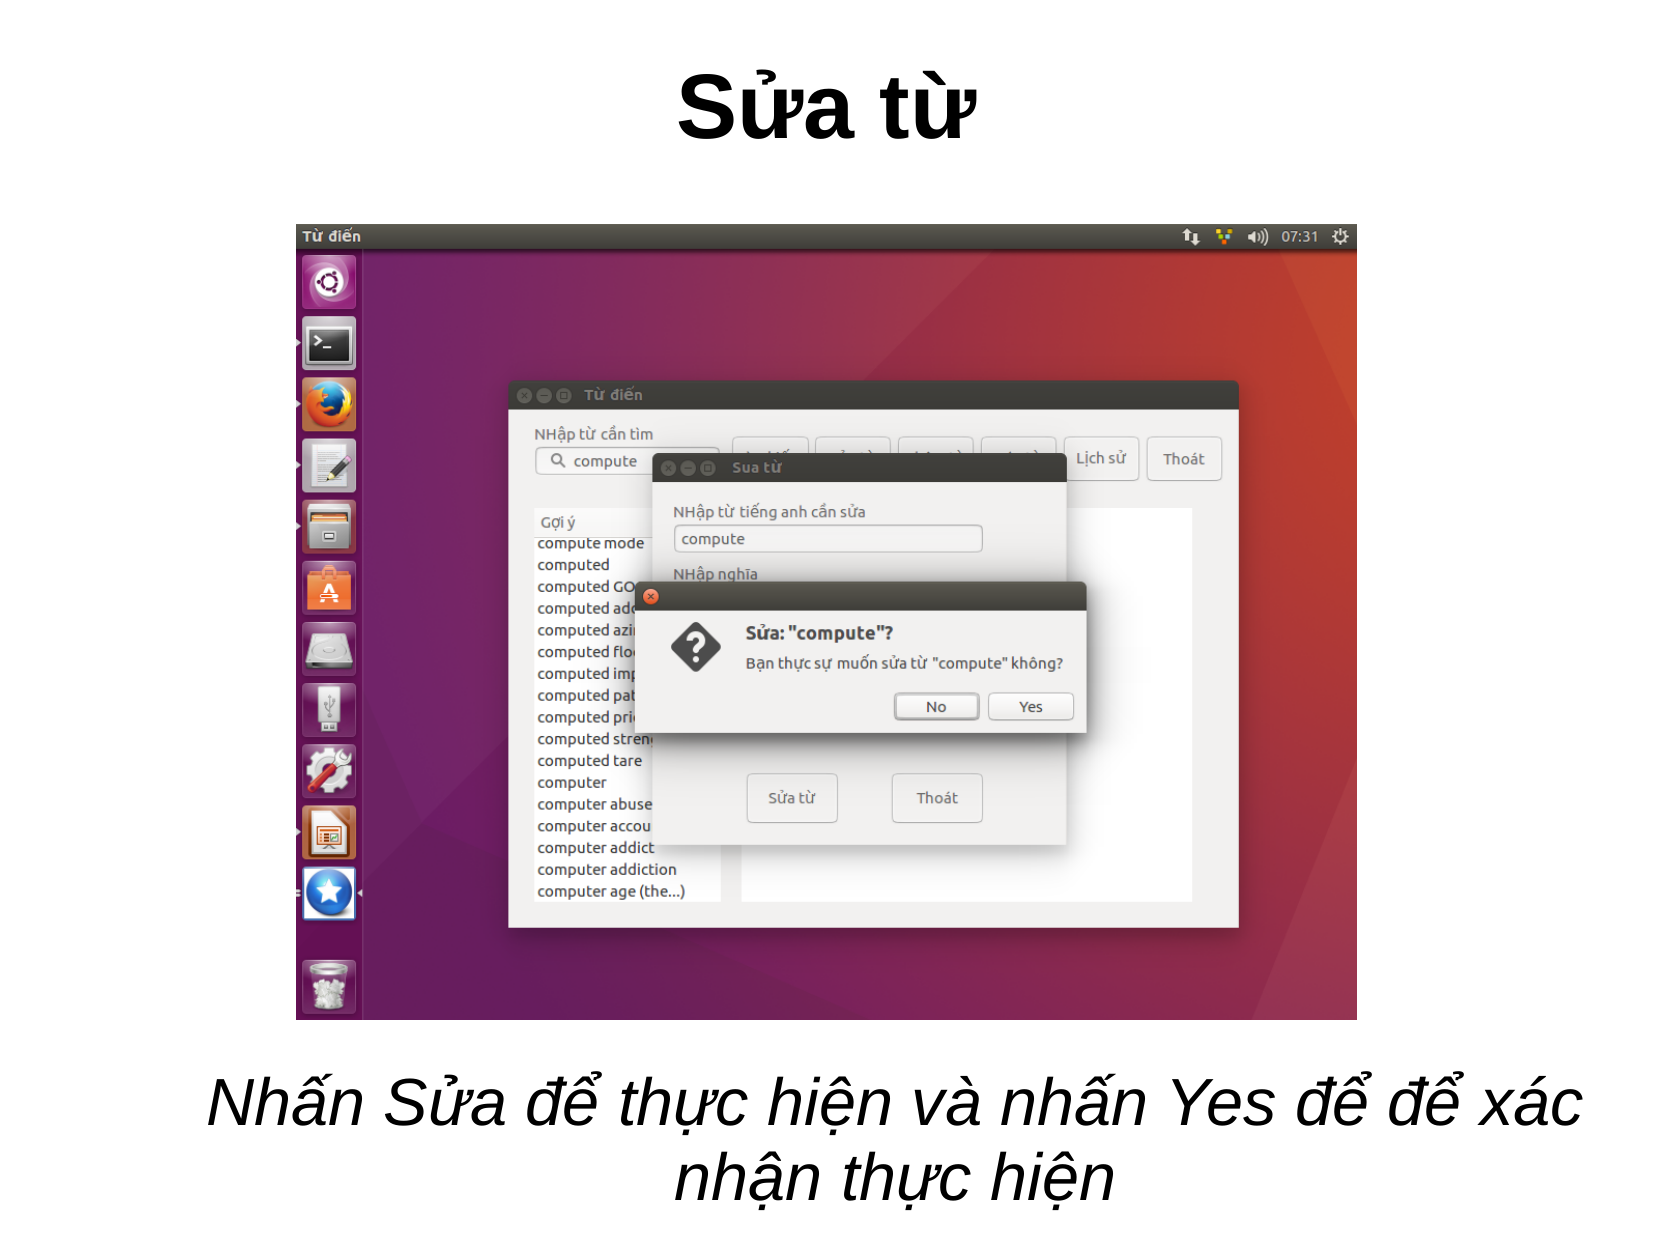

# Sửa từ
Nhấn Sửa để thực hiện và nhấn Yes để để xác nhận thực hiện